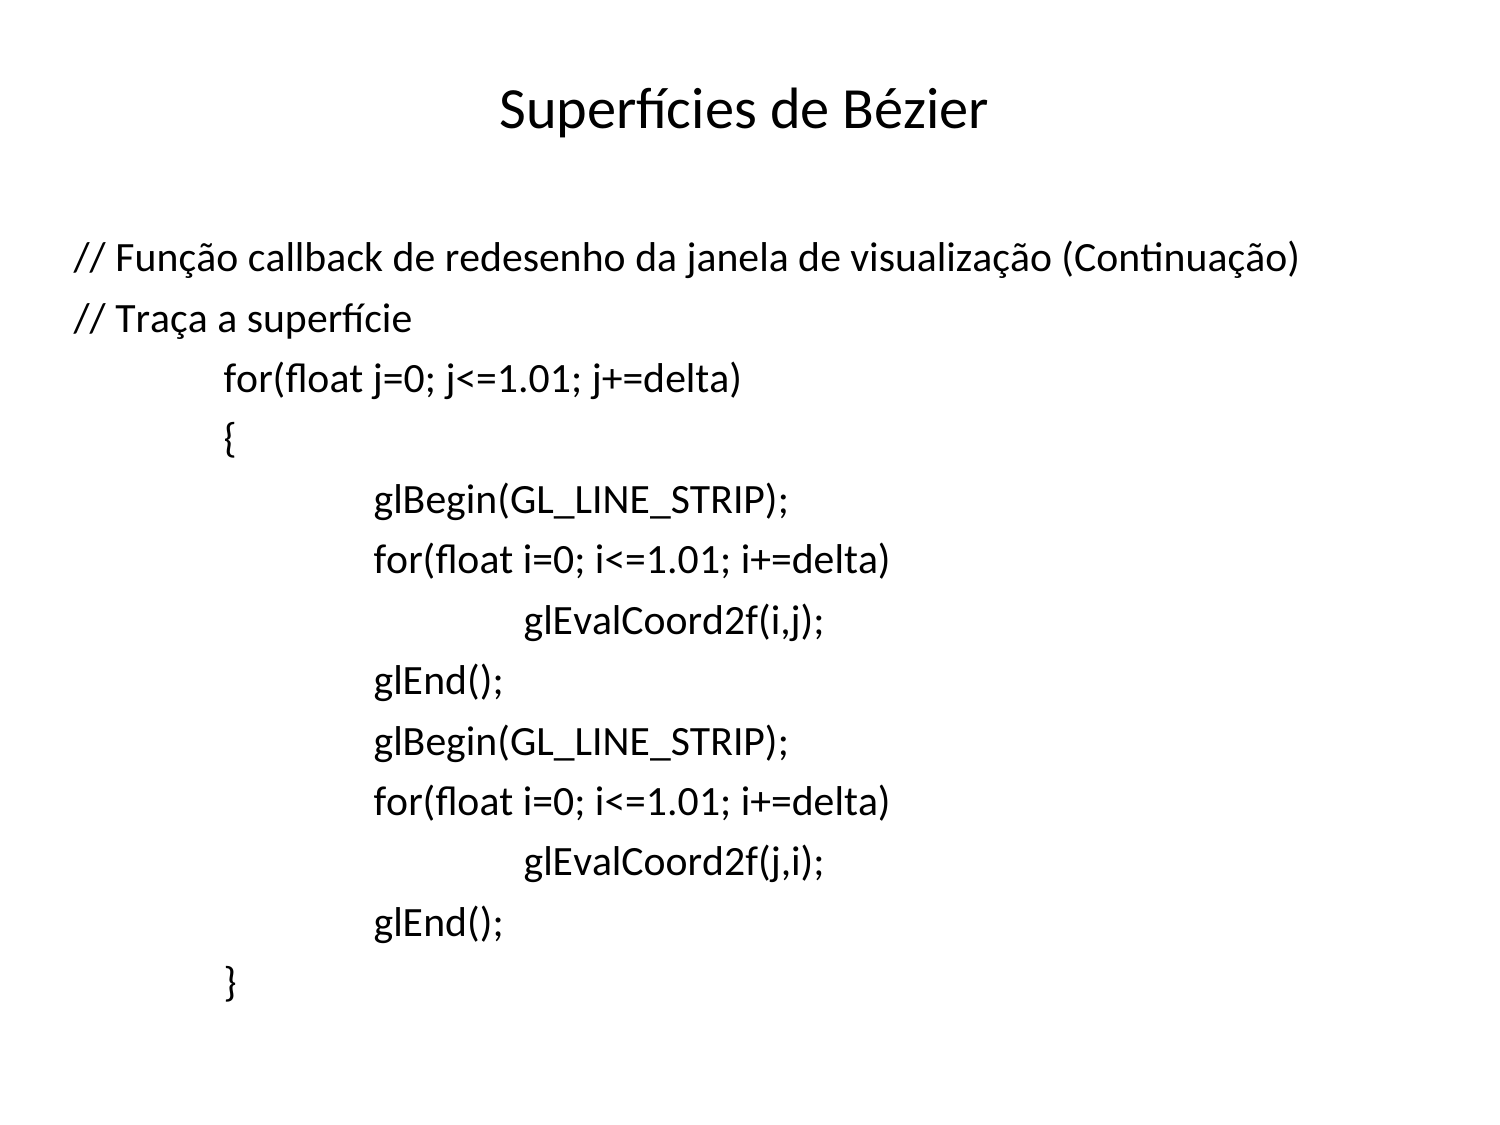

# Superfícies de Bézier
// Função callback de redesenho da janela de visualização (Continuação)
// Traça a superfície
	for(float j=0; j<=1.01; j+=delta)
	{
		glBegin(GL_LINE_STRIP);
		for(float i=0; i<=1.01; i+=delta)
			glEvalCoord2f(i,j);
		glEnd();
		glBegin(GL_LINE_STRIP);
		for(float i=0; i<=1.01; i+=delta)
			glEvalCoord2f(j,i);
		glEnd();
	}